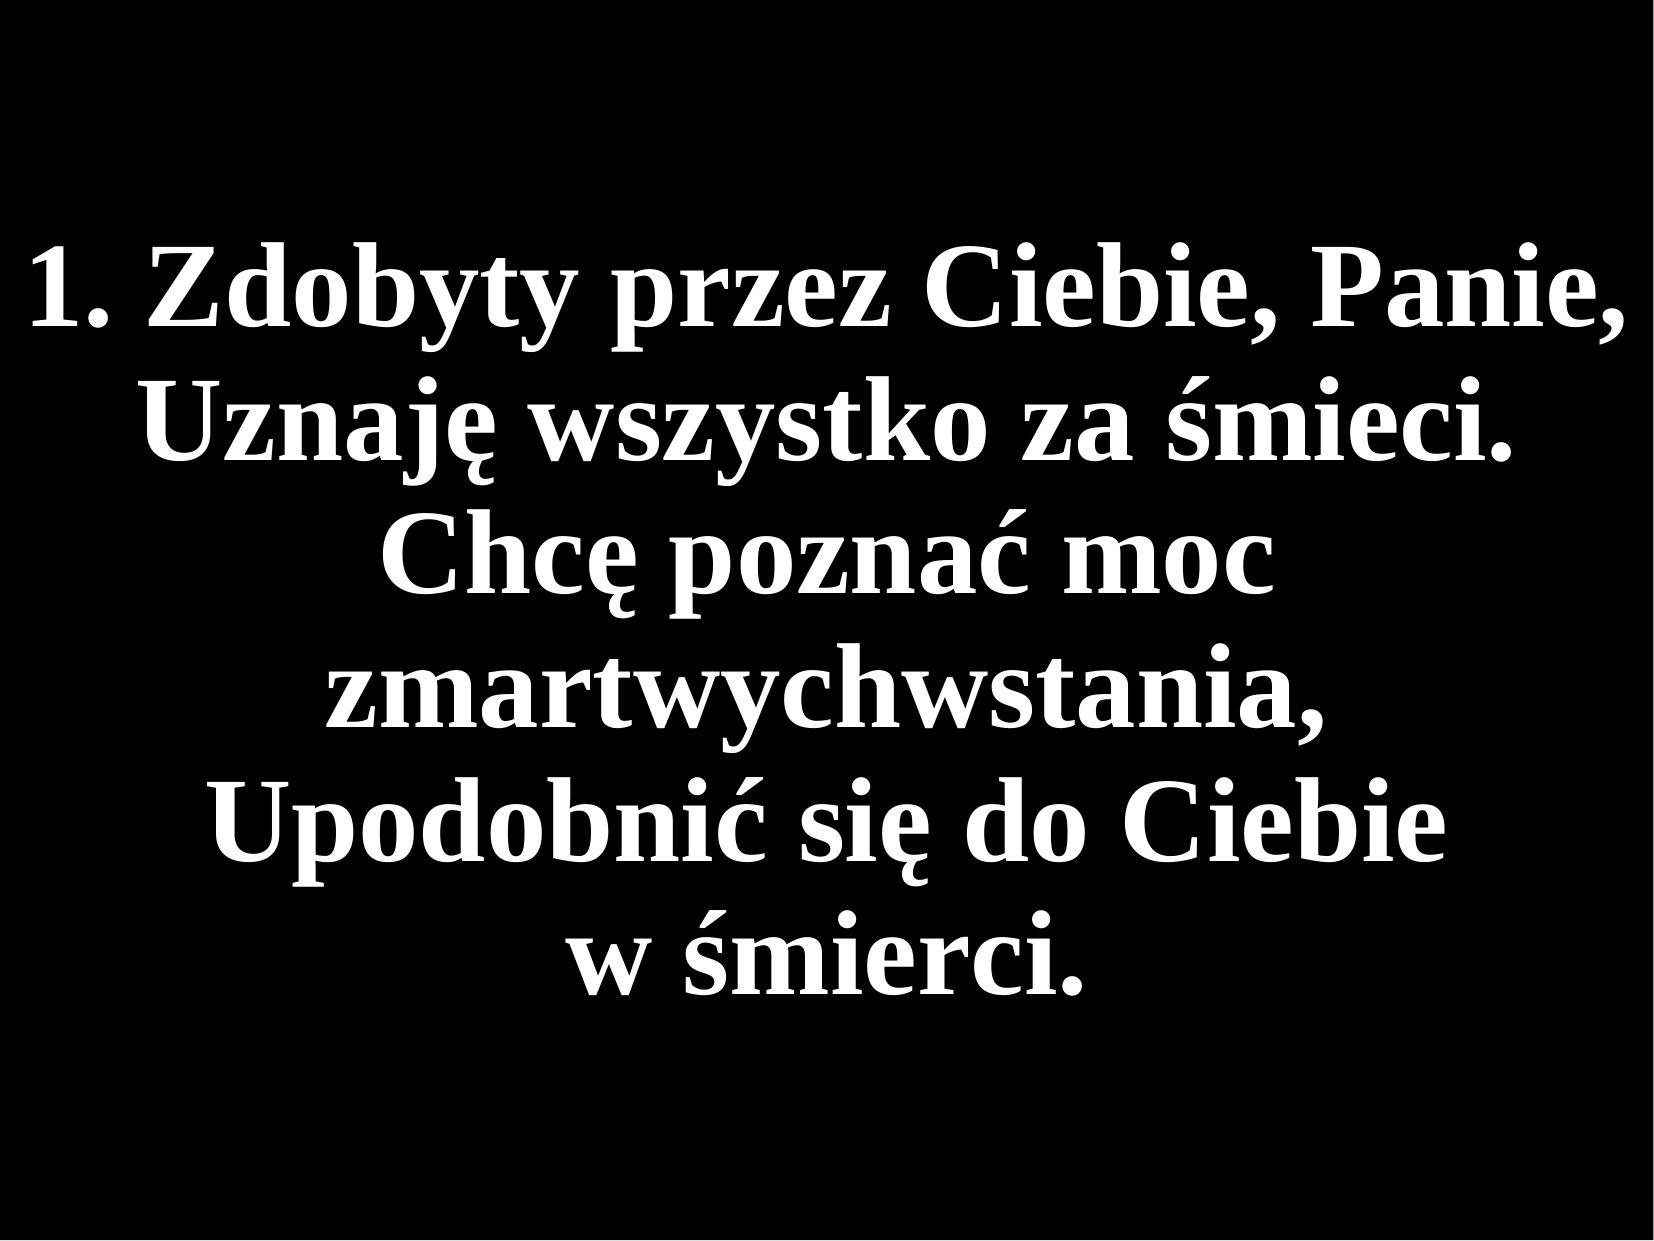

# 1. Zdobyty przez Ciebie, Panie, Uznaję wszystko za śmieci. Chcę poznać moc zmartwychwstania, Upodobnić się do Ciebie w śmierci.